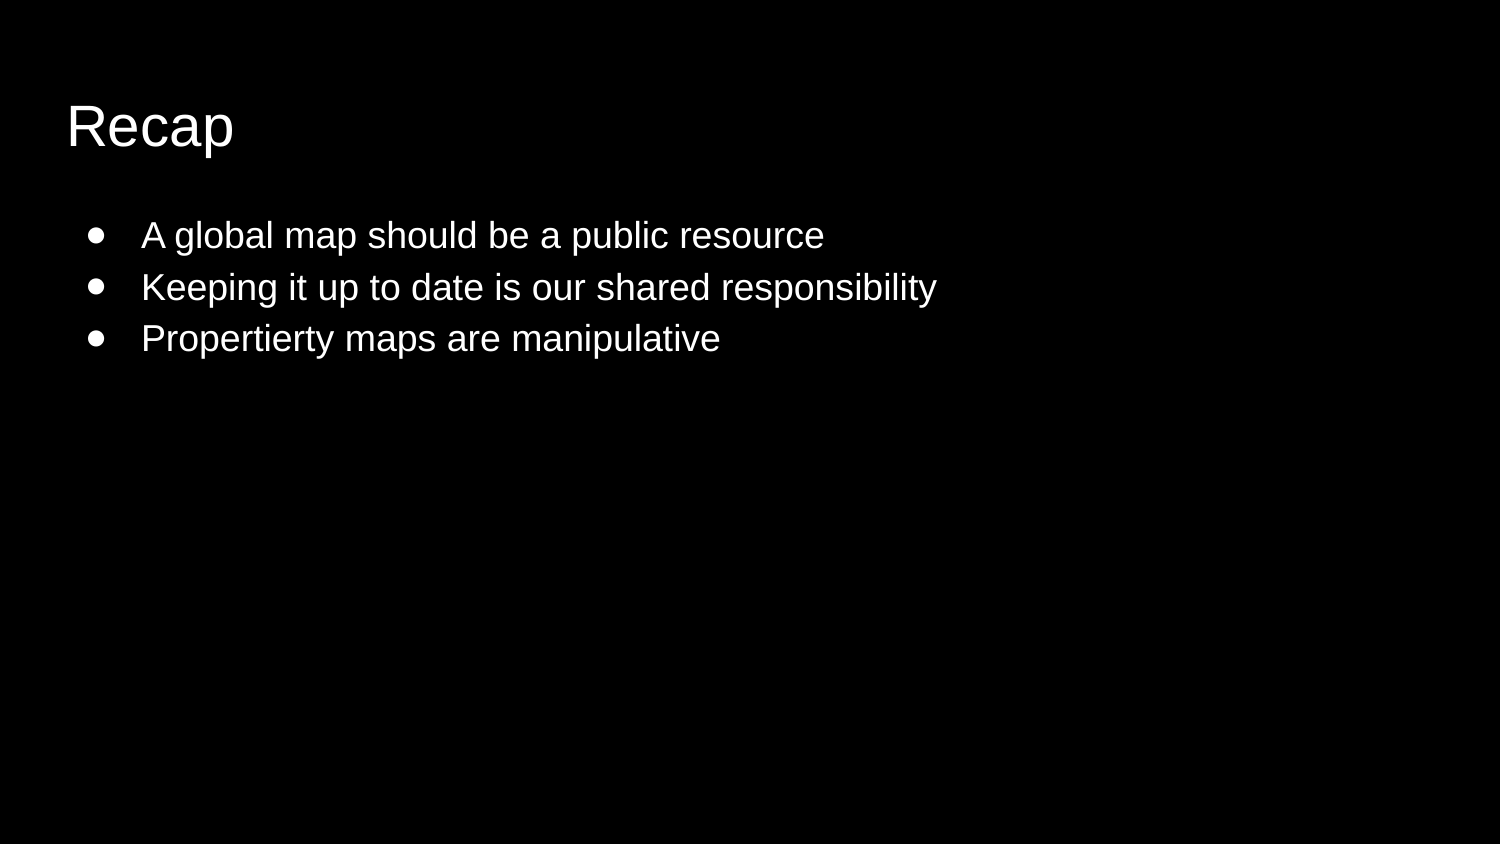

# Recap
A global map should be a public resource
Keeping it up to date is our shared responsibility
Propertierty maps are manipulative